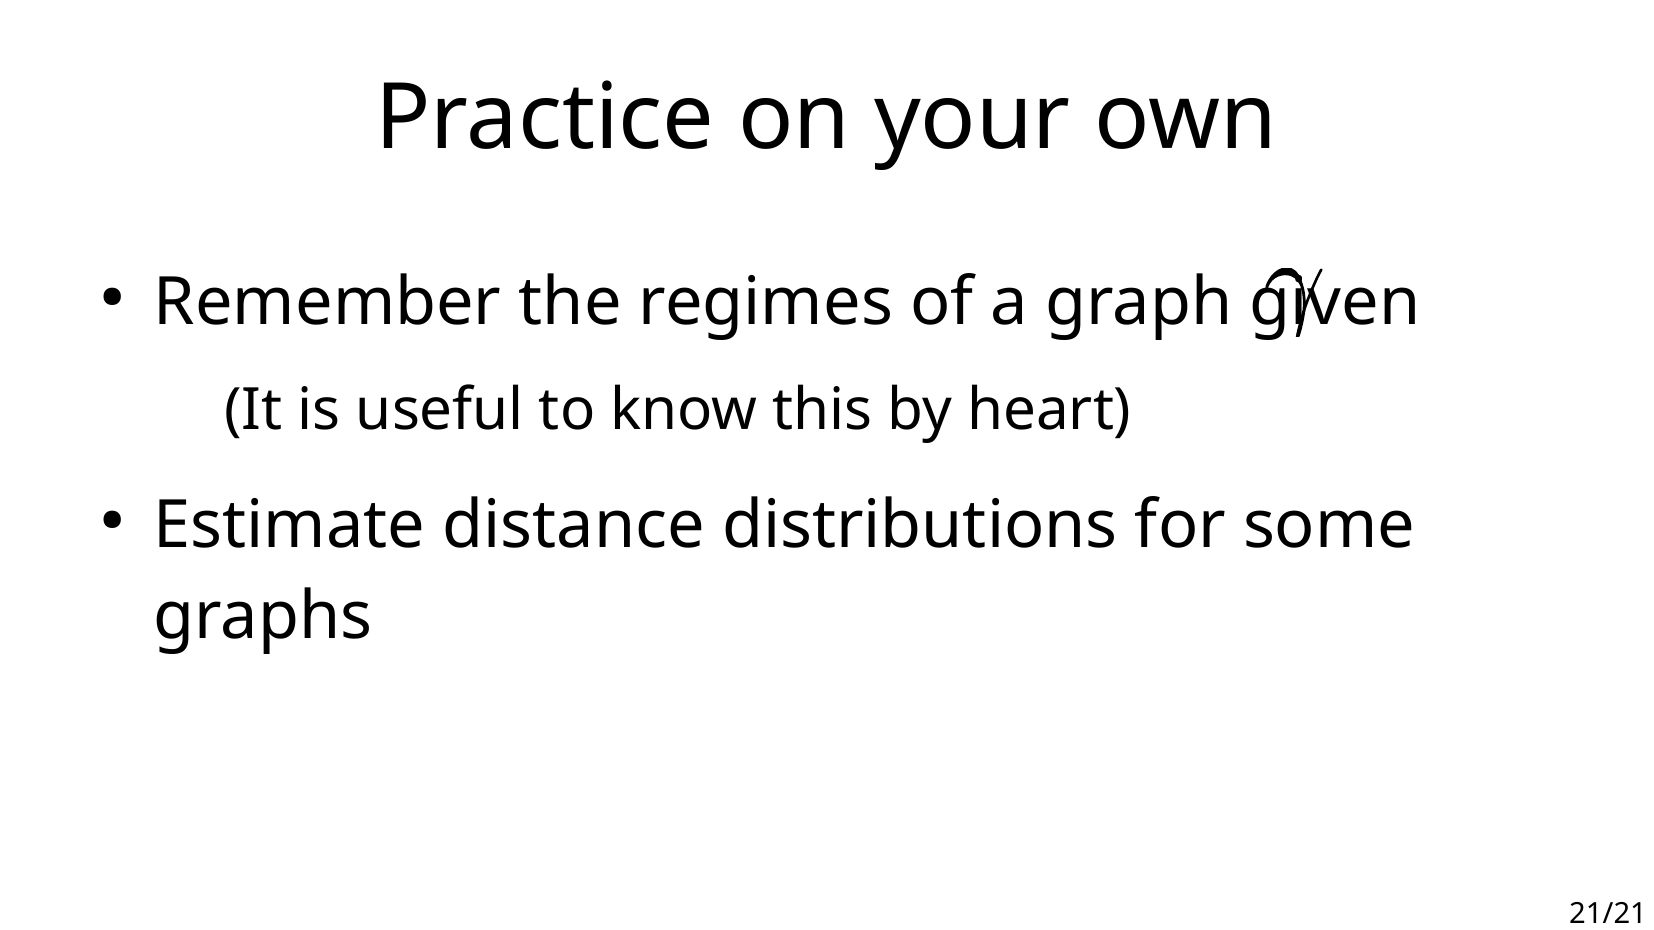

# Practice on your own
Remember the regimes of a graph given
(It is useful to know this by heart)
Estimate distance distributions for some graphs
21